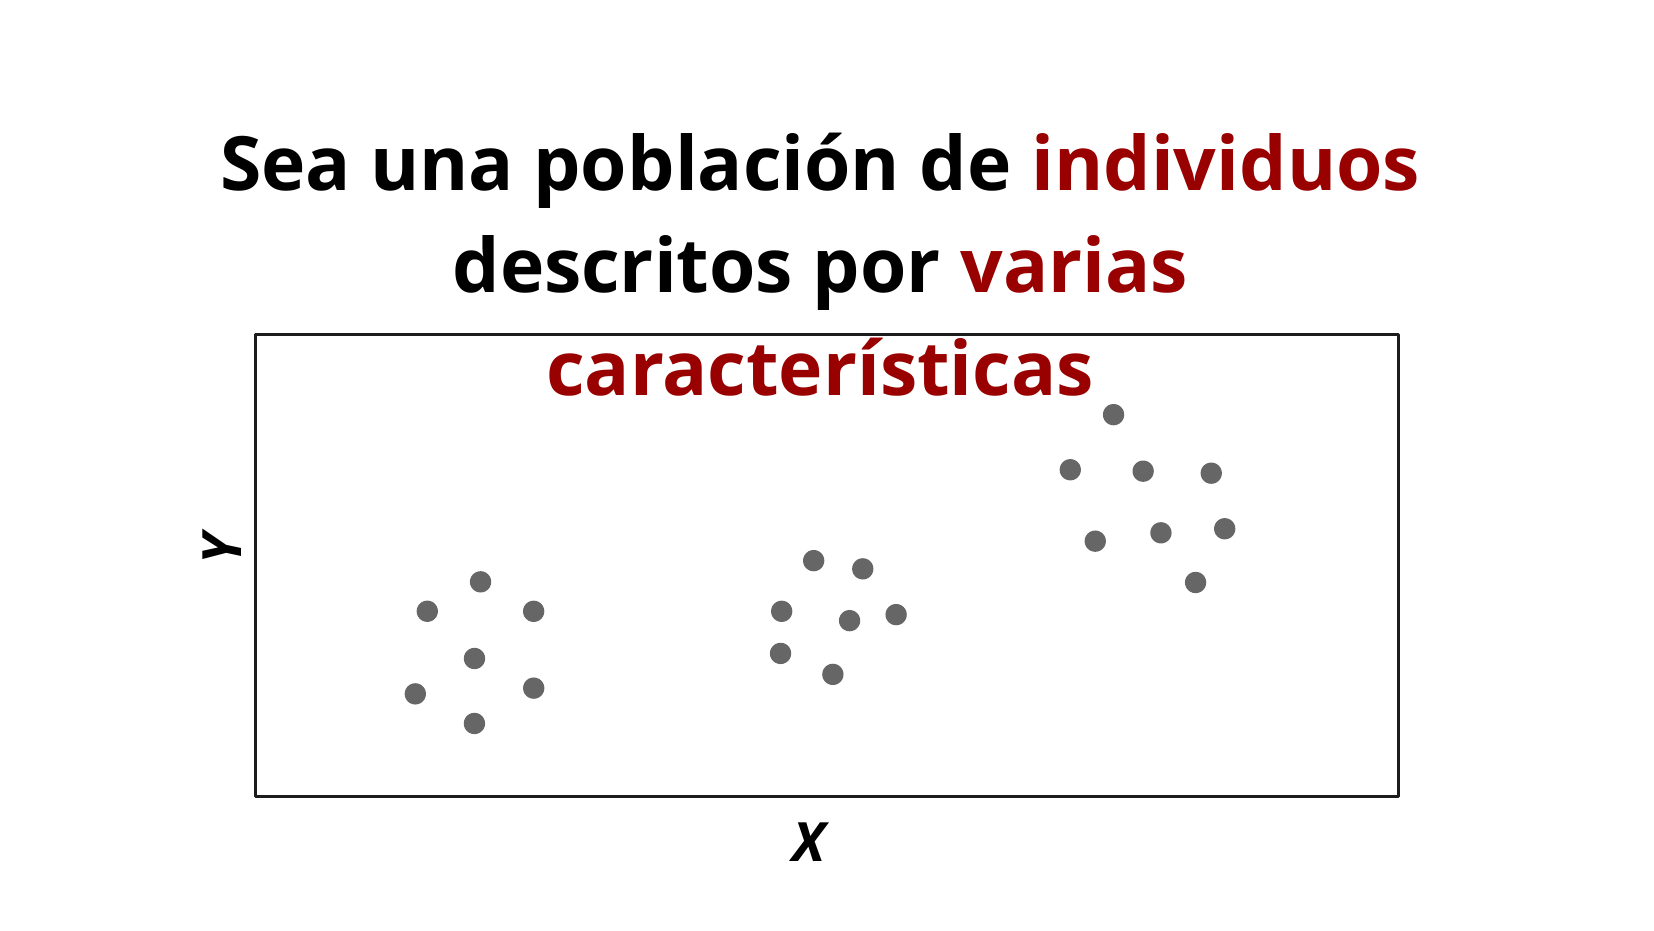

Sea una población de individuos descritos por varias características
Y
X